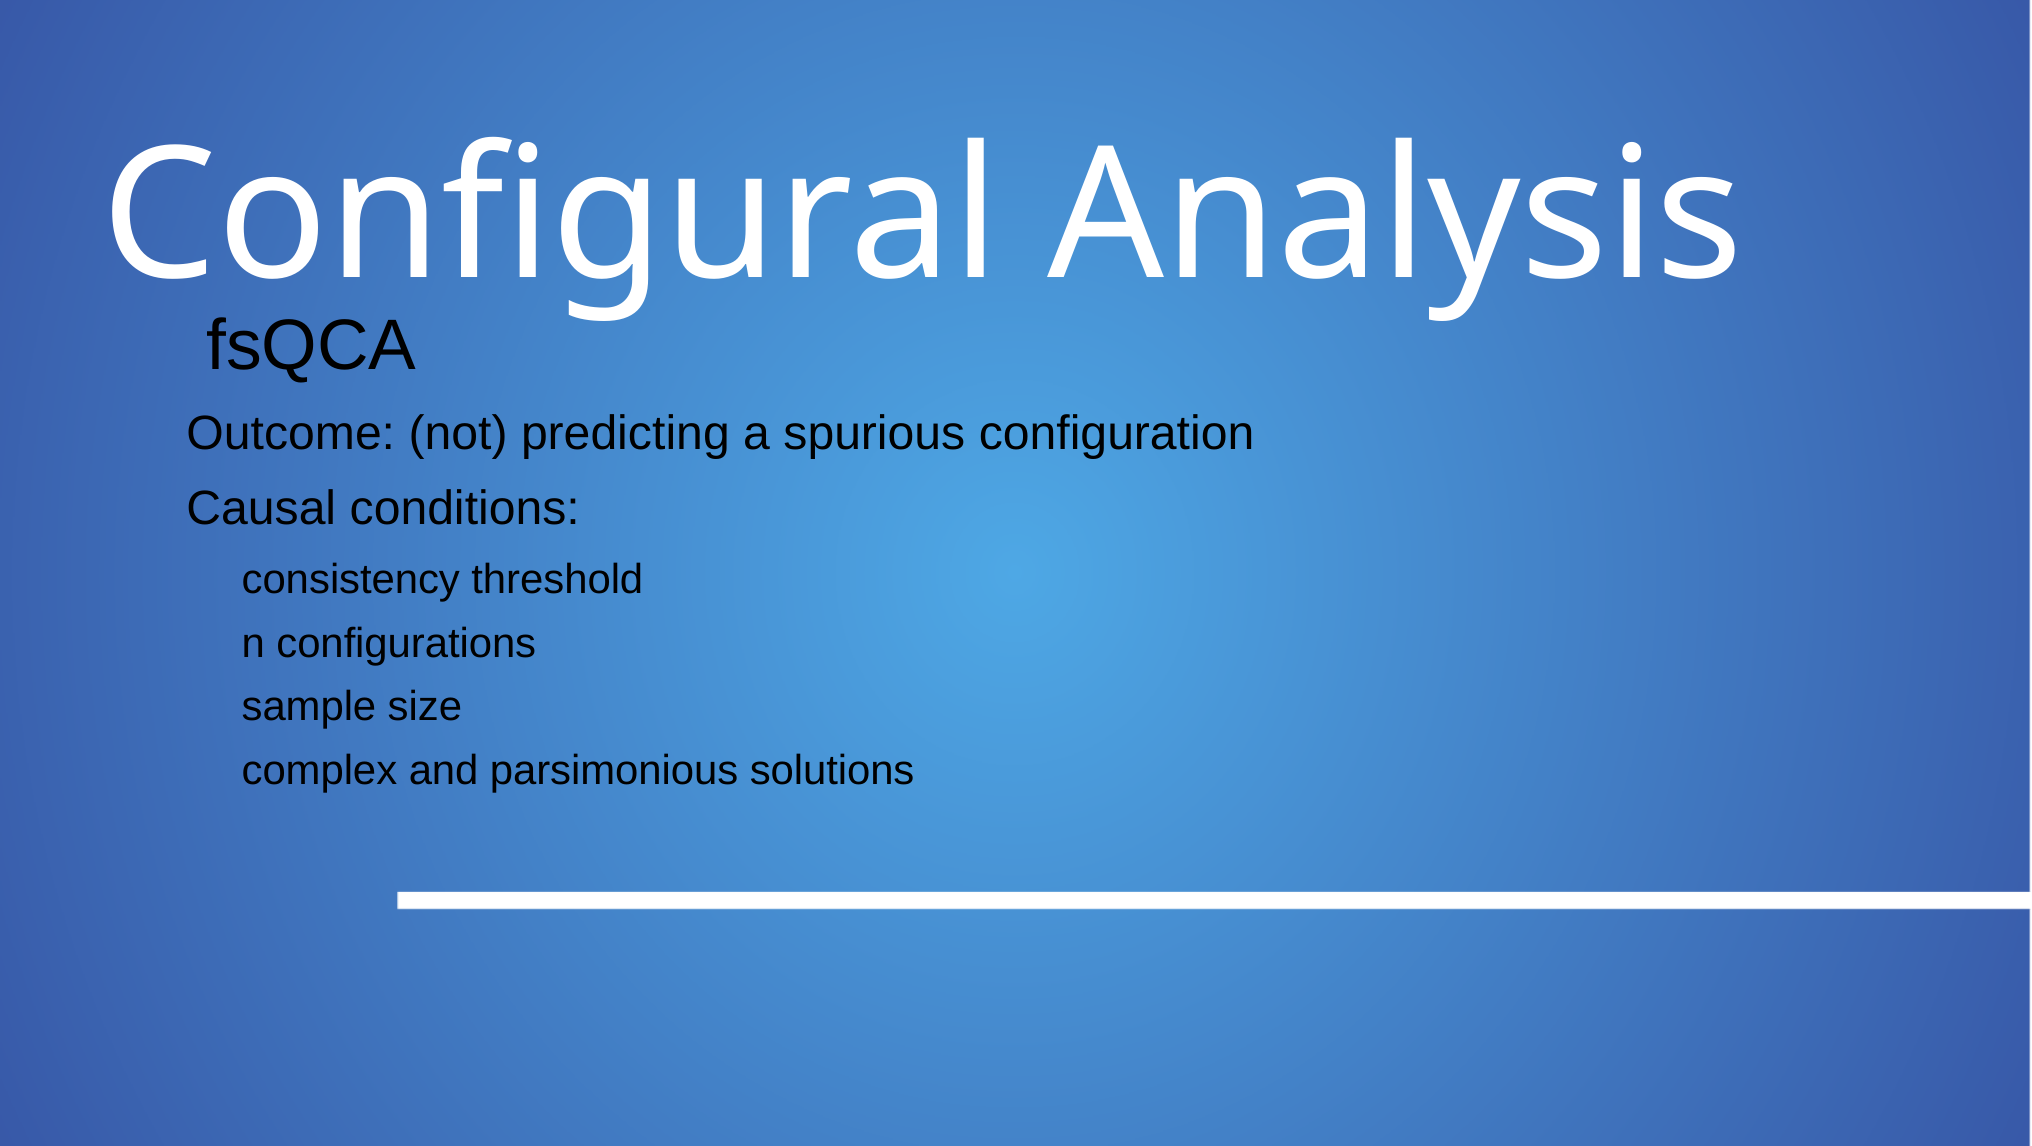

# Configural Analysis
 fsQCA
Outcome: (not) predicting a spurious configuration
Causal conditions:
consistency threshold
n configurations
sample size
complex and parsimonious solutions